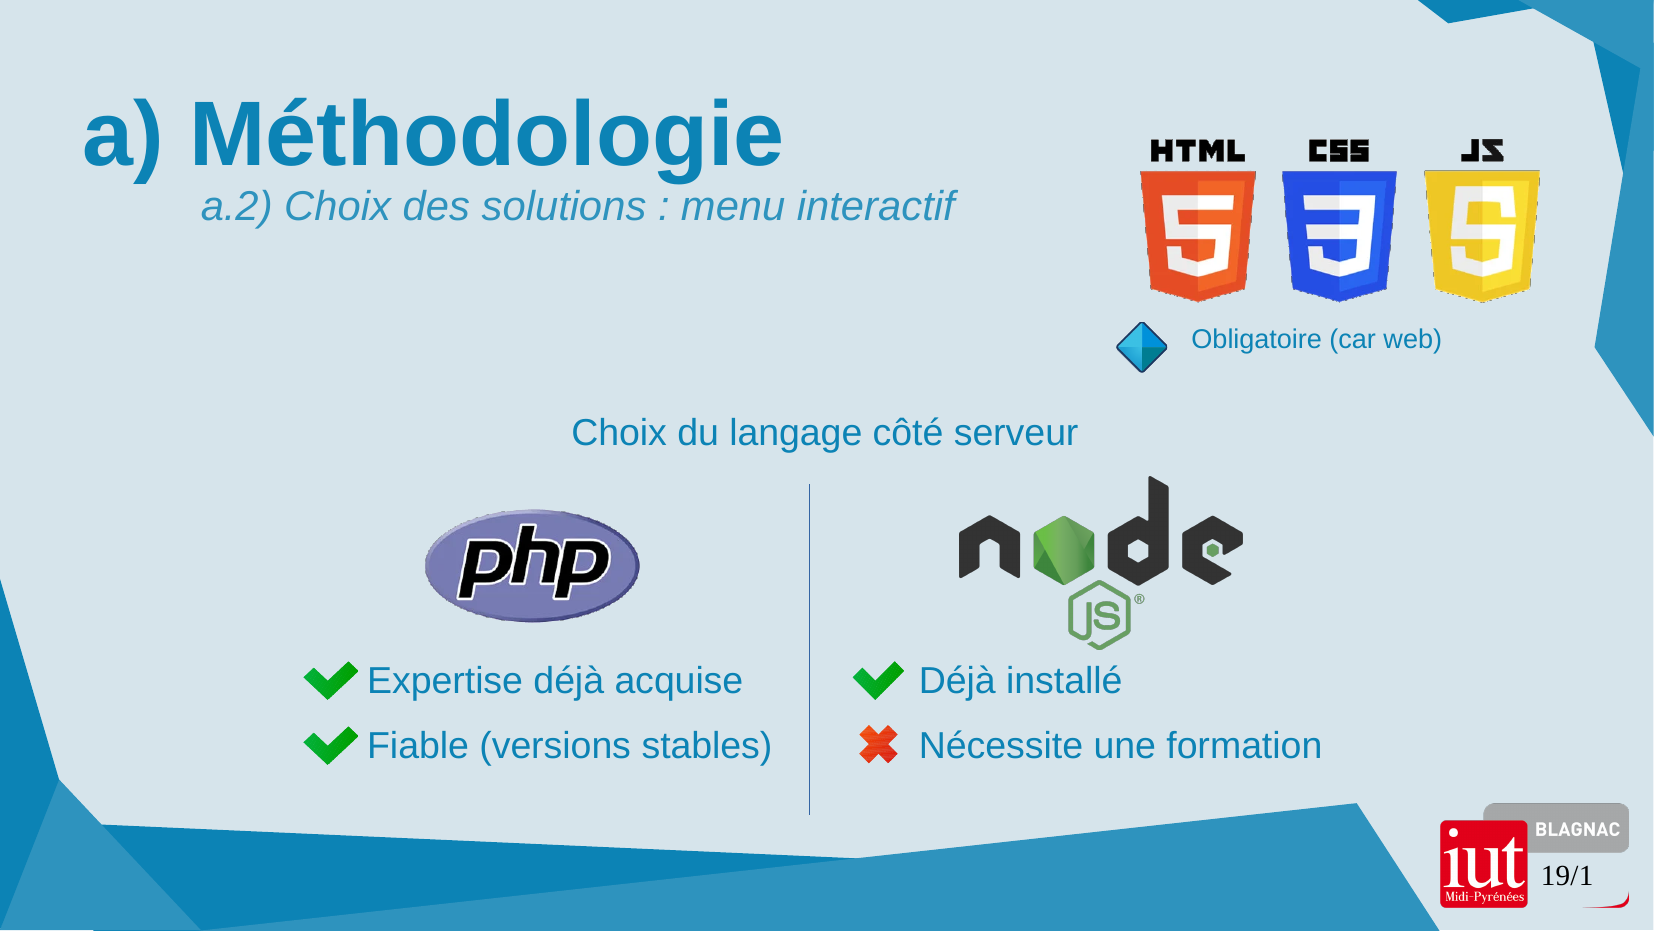

# a) Méthodologie
Obligatoire (car web)
a.2) Choix des solutions : menu interactif
Choix du langage côté serveur
Déjà installé
Nécessite une formation
Expertise déjà acquise
Fiable (versions stables)
19